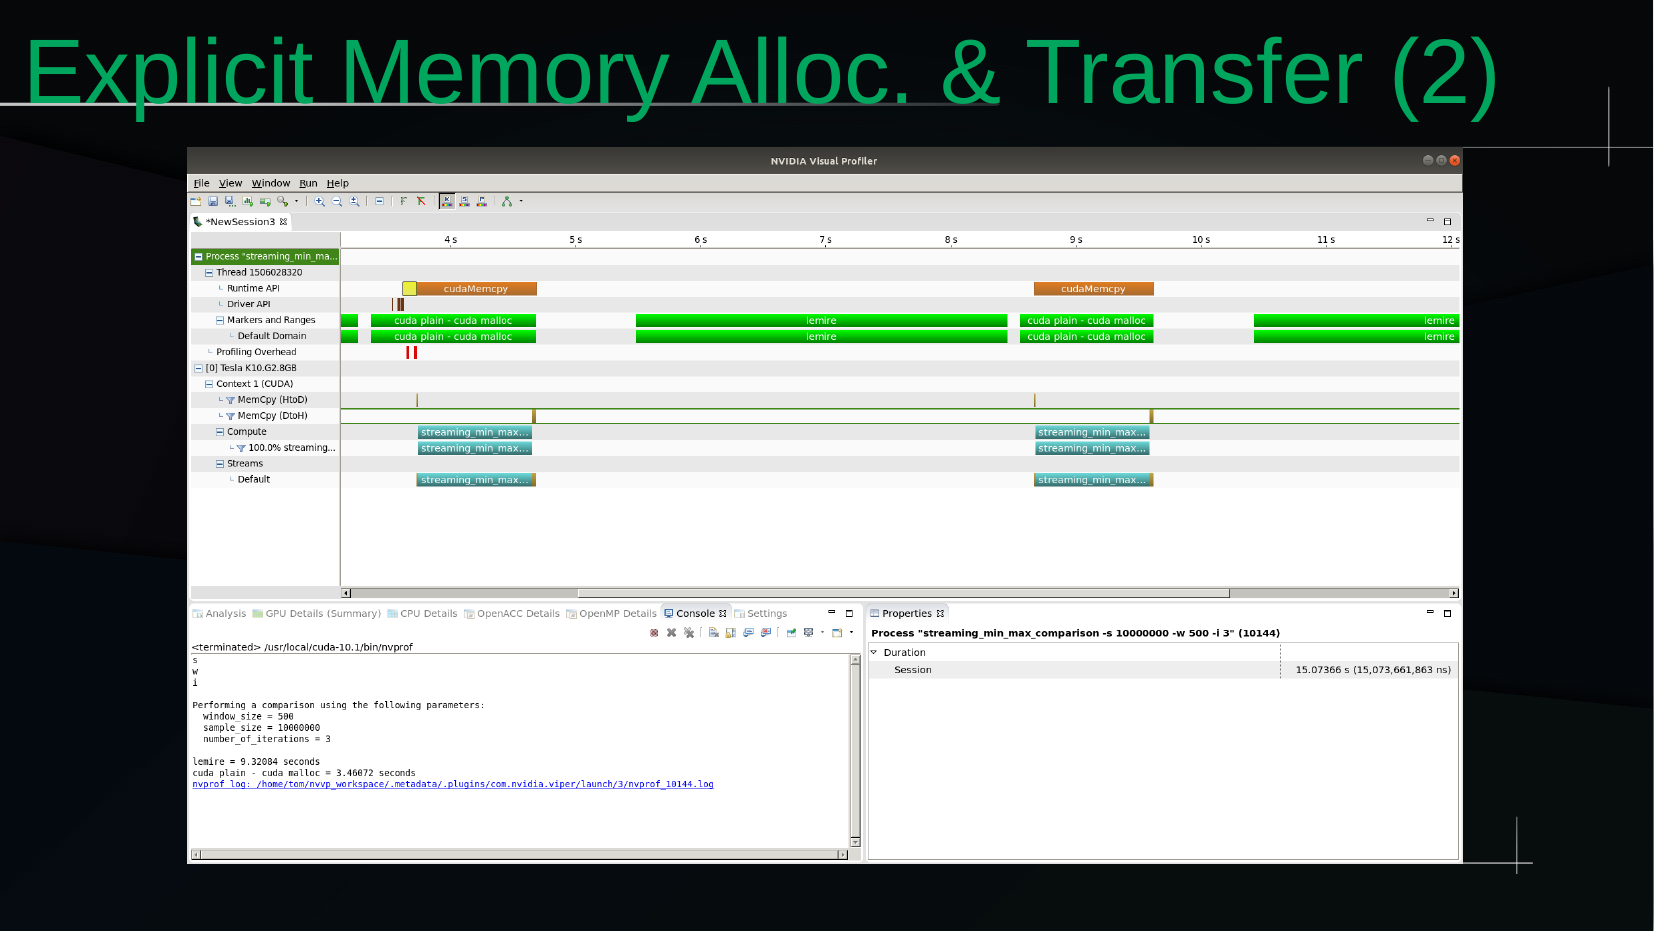

# Explicit Memory Alloc. & Transfer (2)